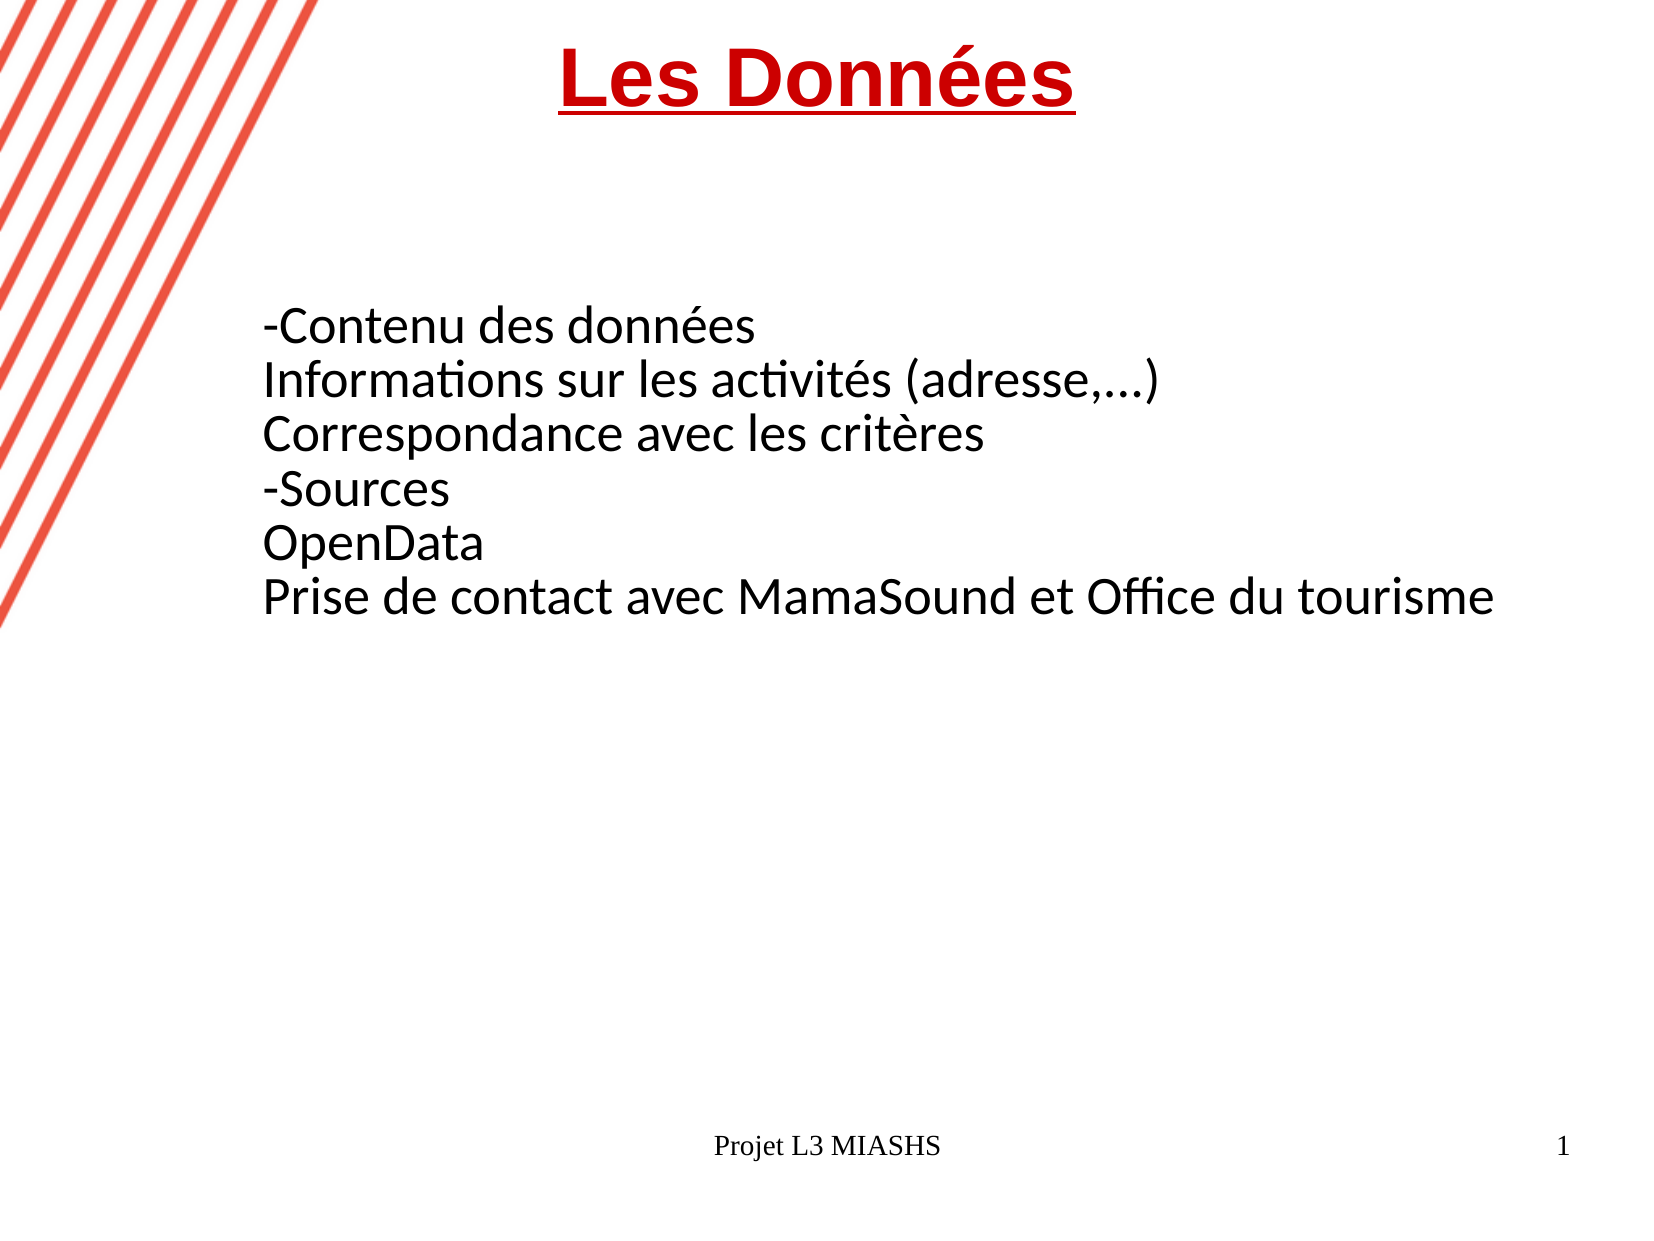

Les Données
-Contenu des données
Informations sur les activités (adresse,...)
Correspondance avec les critères
-Sources
OpenData
Prise de contact avec MamaSound et Office du tourisme
Projet L3 MIASHS
1